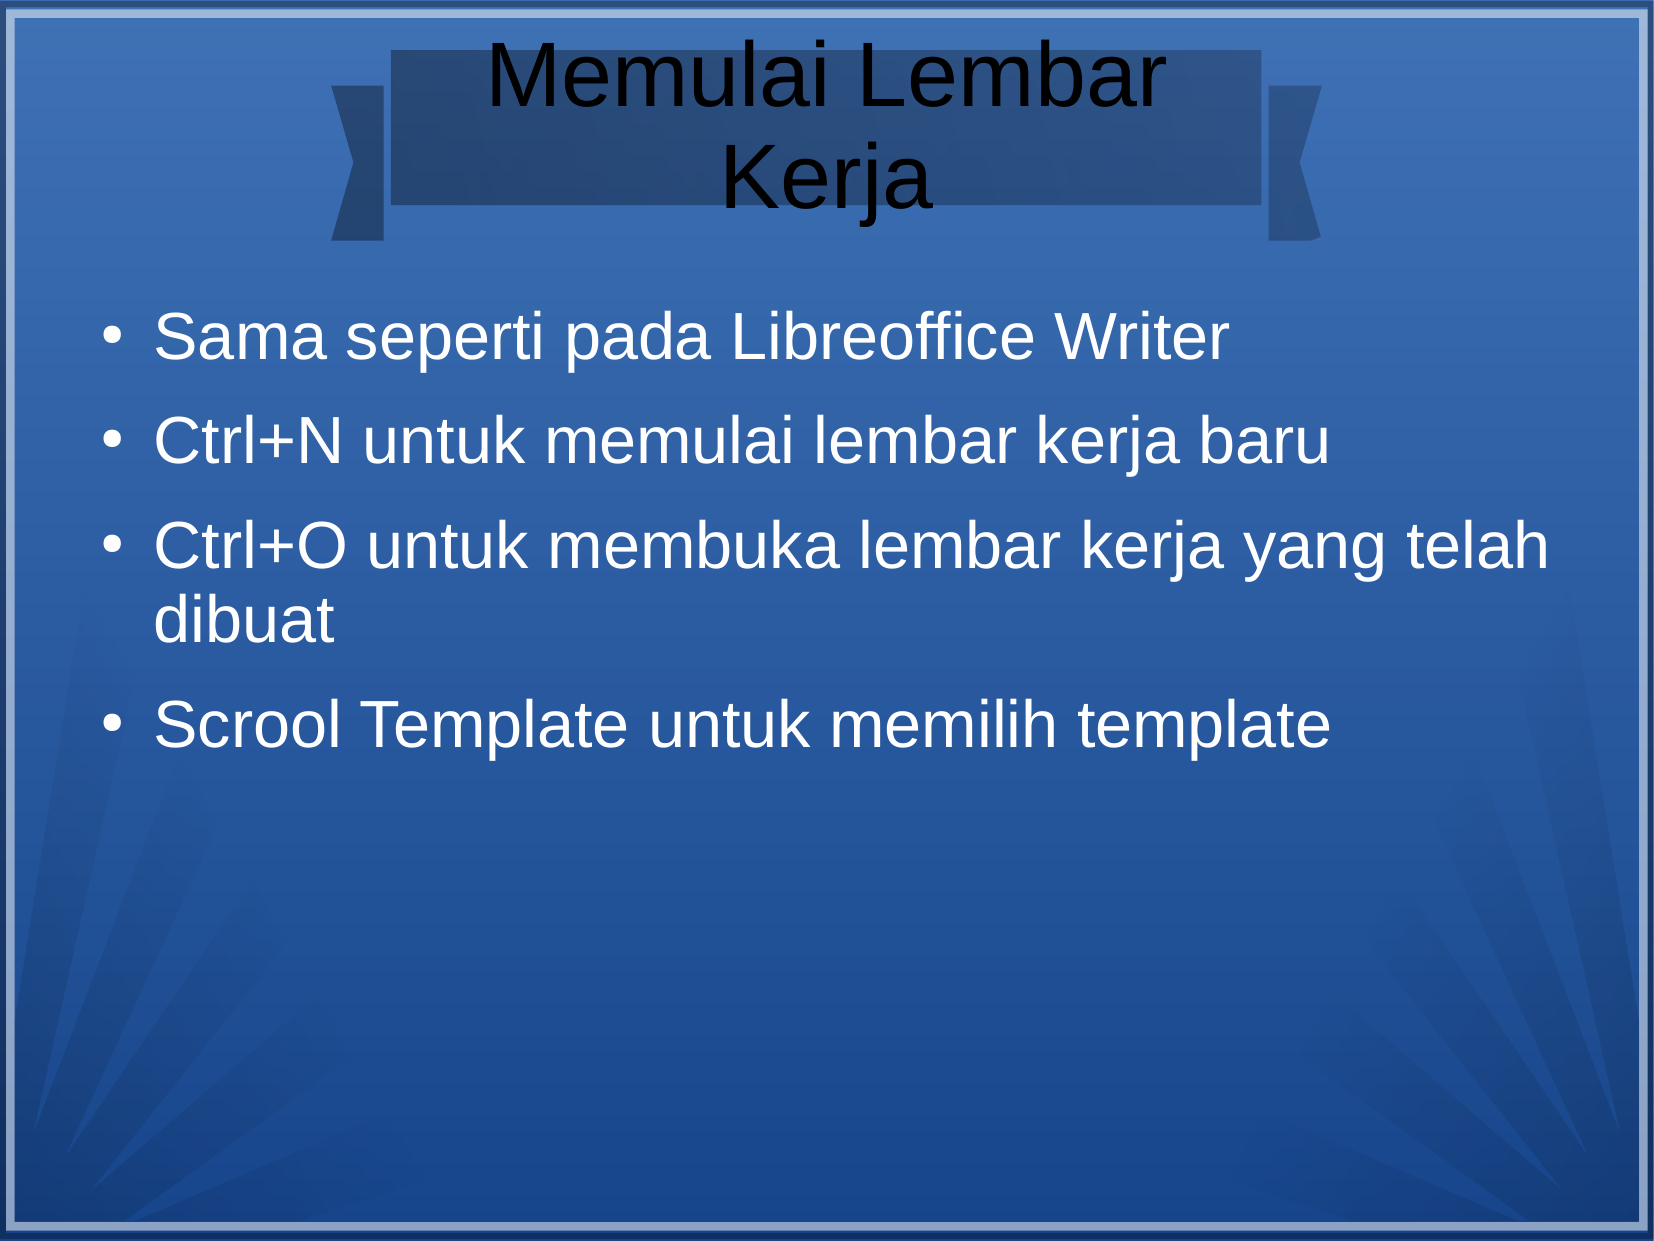

# Memulai Lembar Kerja
Sama seperti pada Libreoffice Writer
Ctrl+N untuk memulai lembar kerja baru
Ctrl+O untuk membuka lembar kerja yang telah dibuat
Scrool Template untuk memilih template